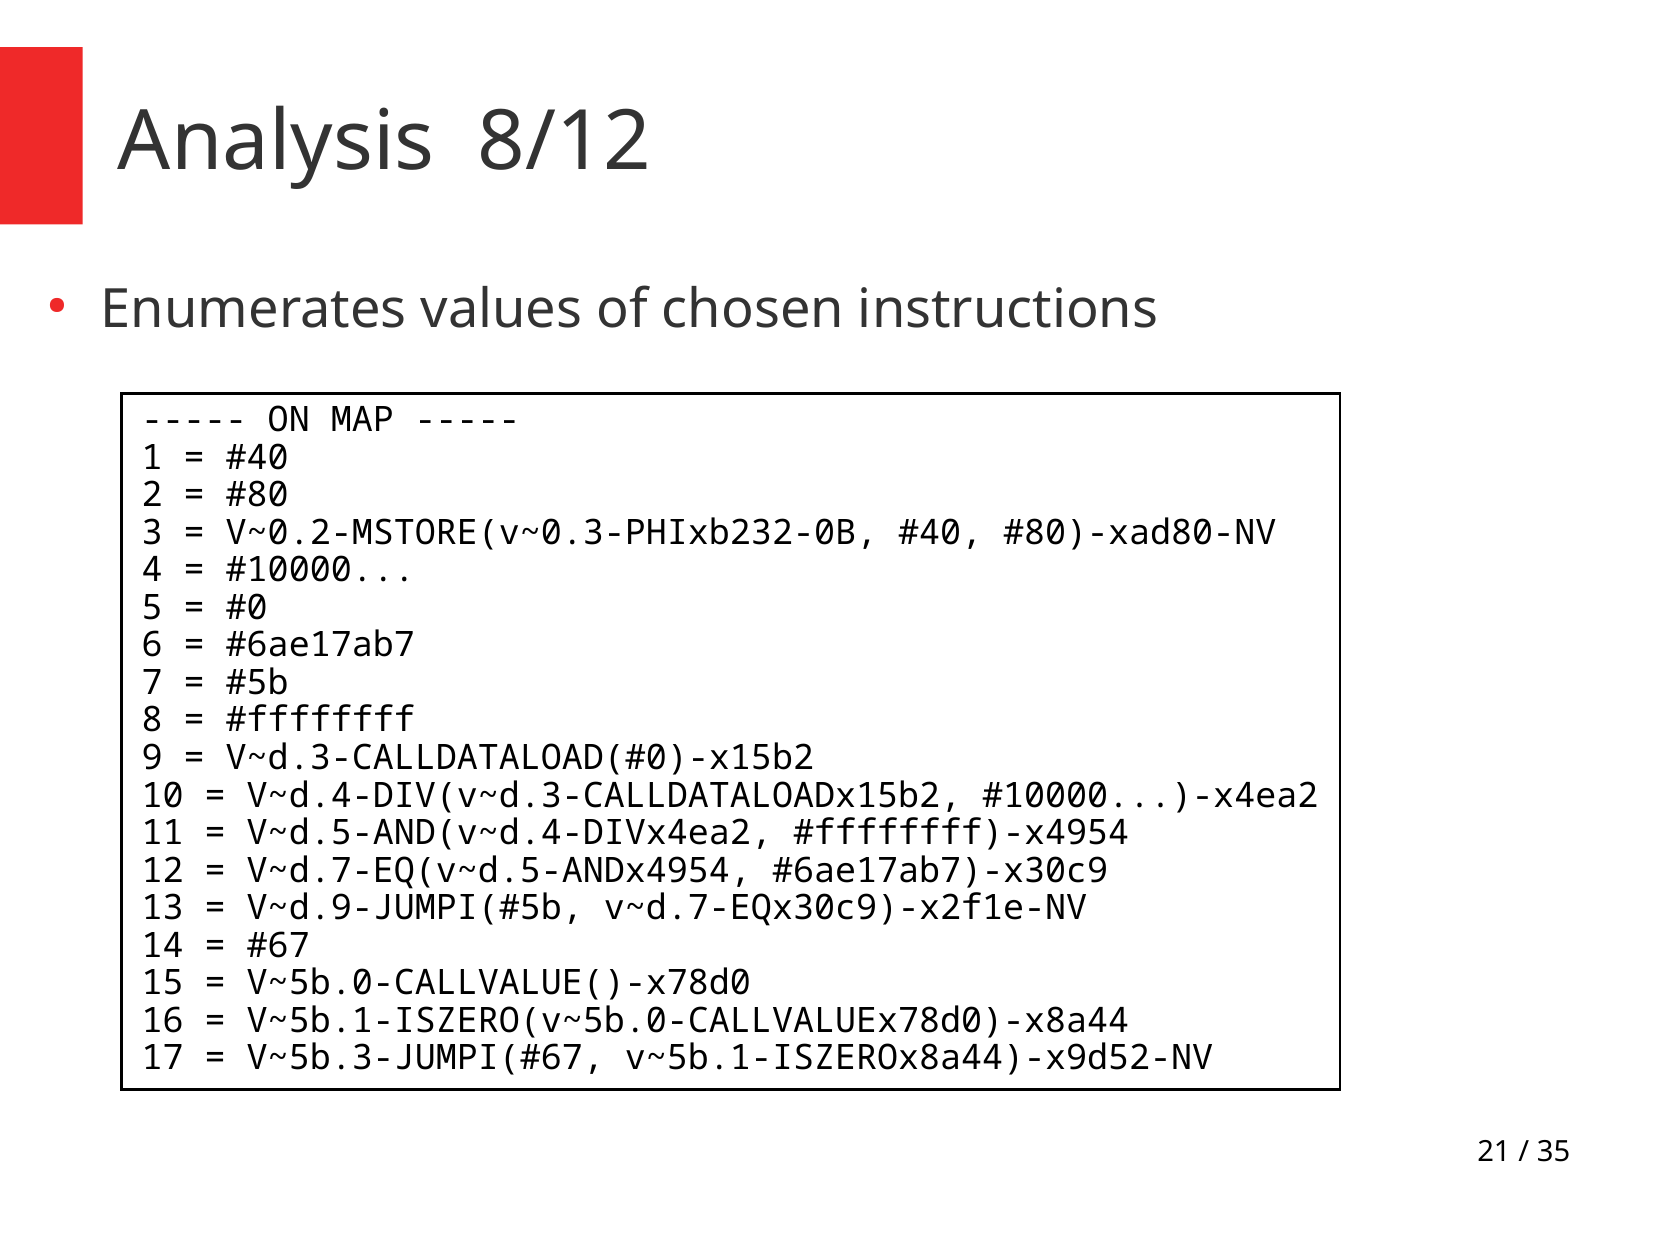

# Analysis 8/12
Enumerates values of chosen instructions
21